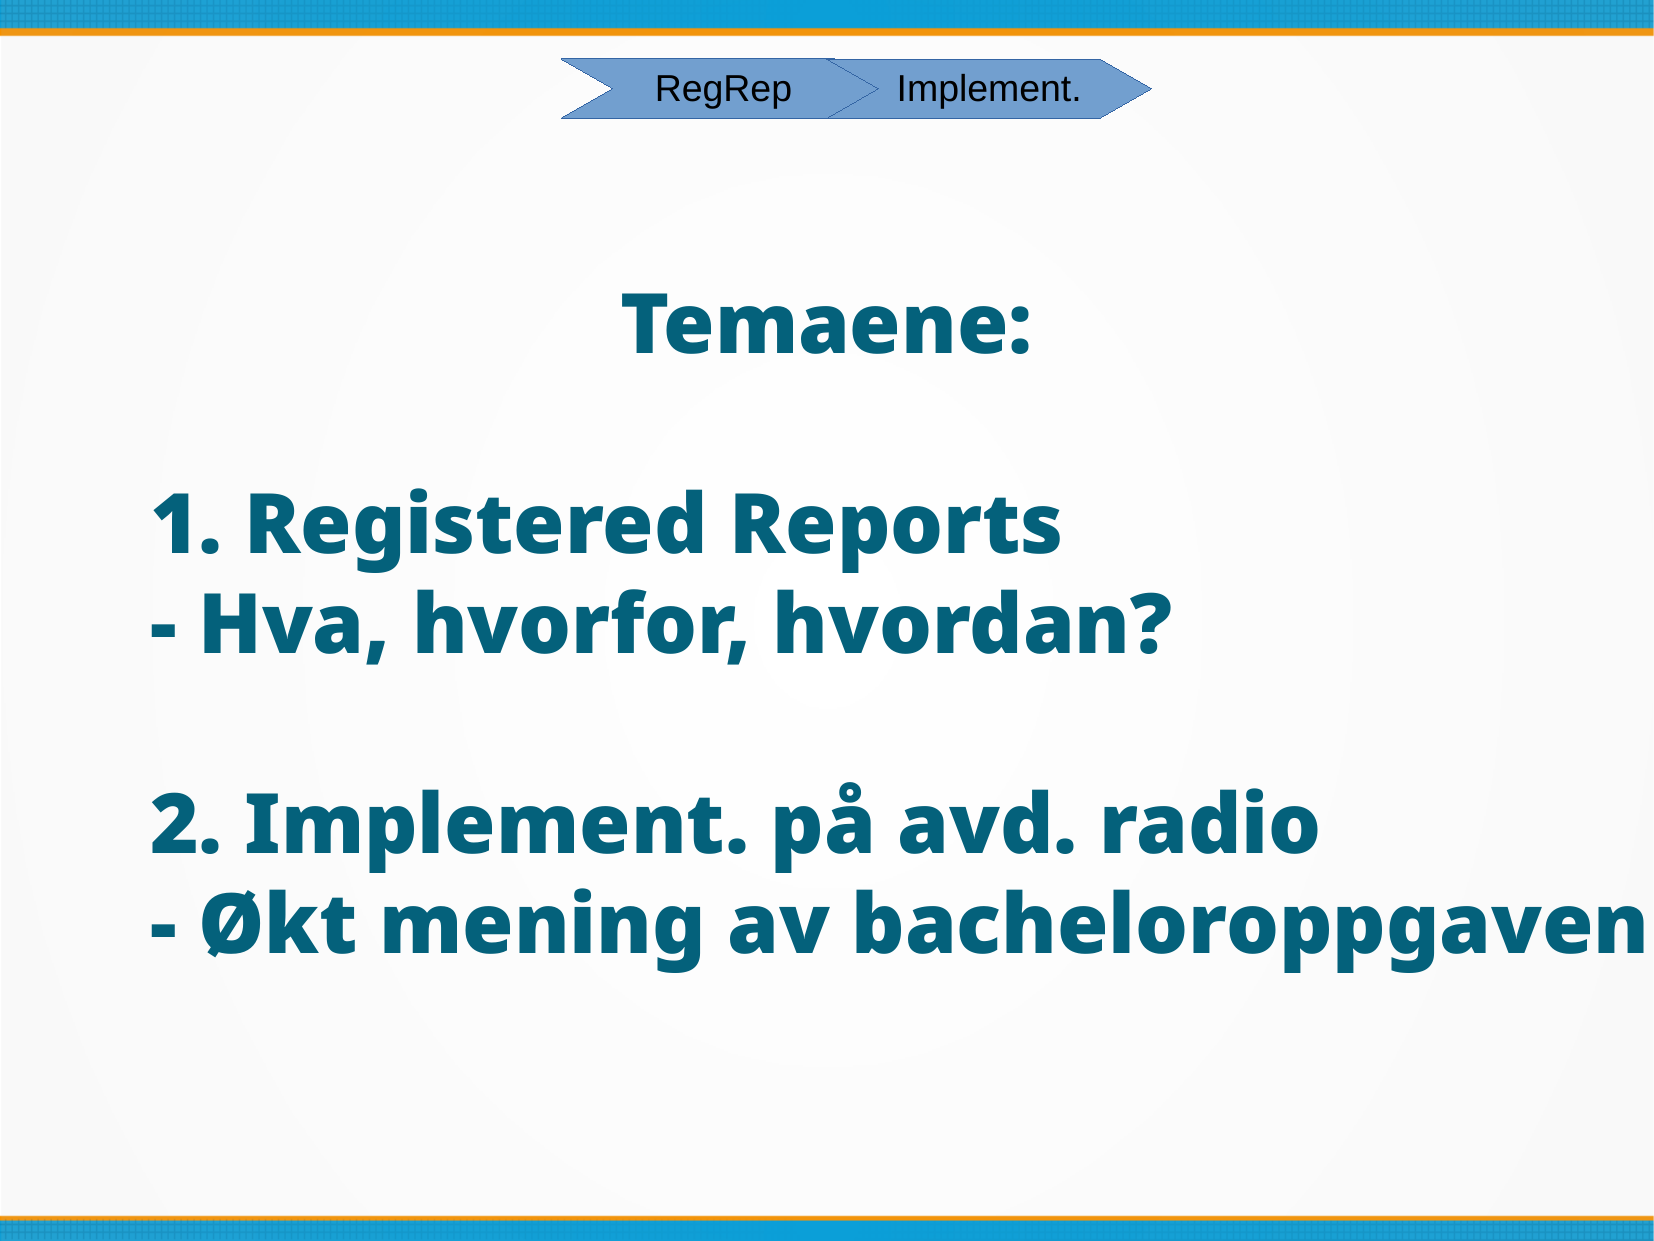

RegRep
Implement.
Temaene:
	1. Registered Reports
	- Hva, hvorfor, hvordan?
	2. Implement. på avd. radio
	- Økt mening av bacheloroppgaven